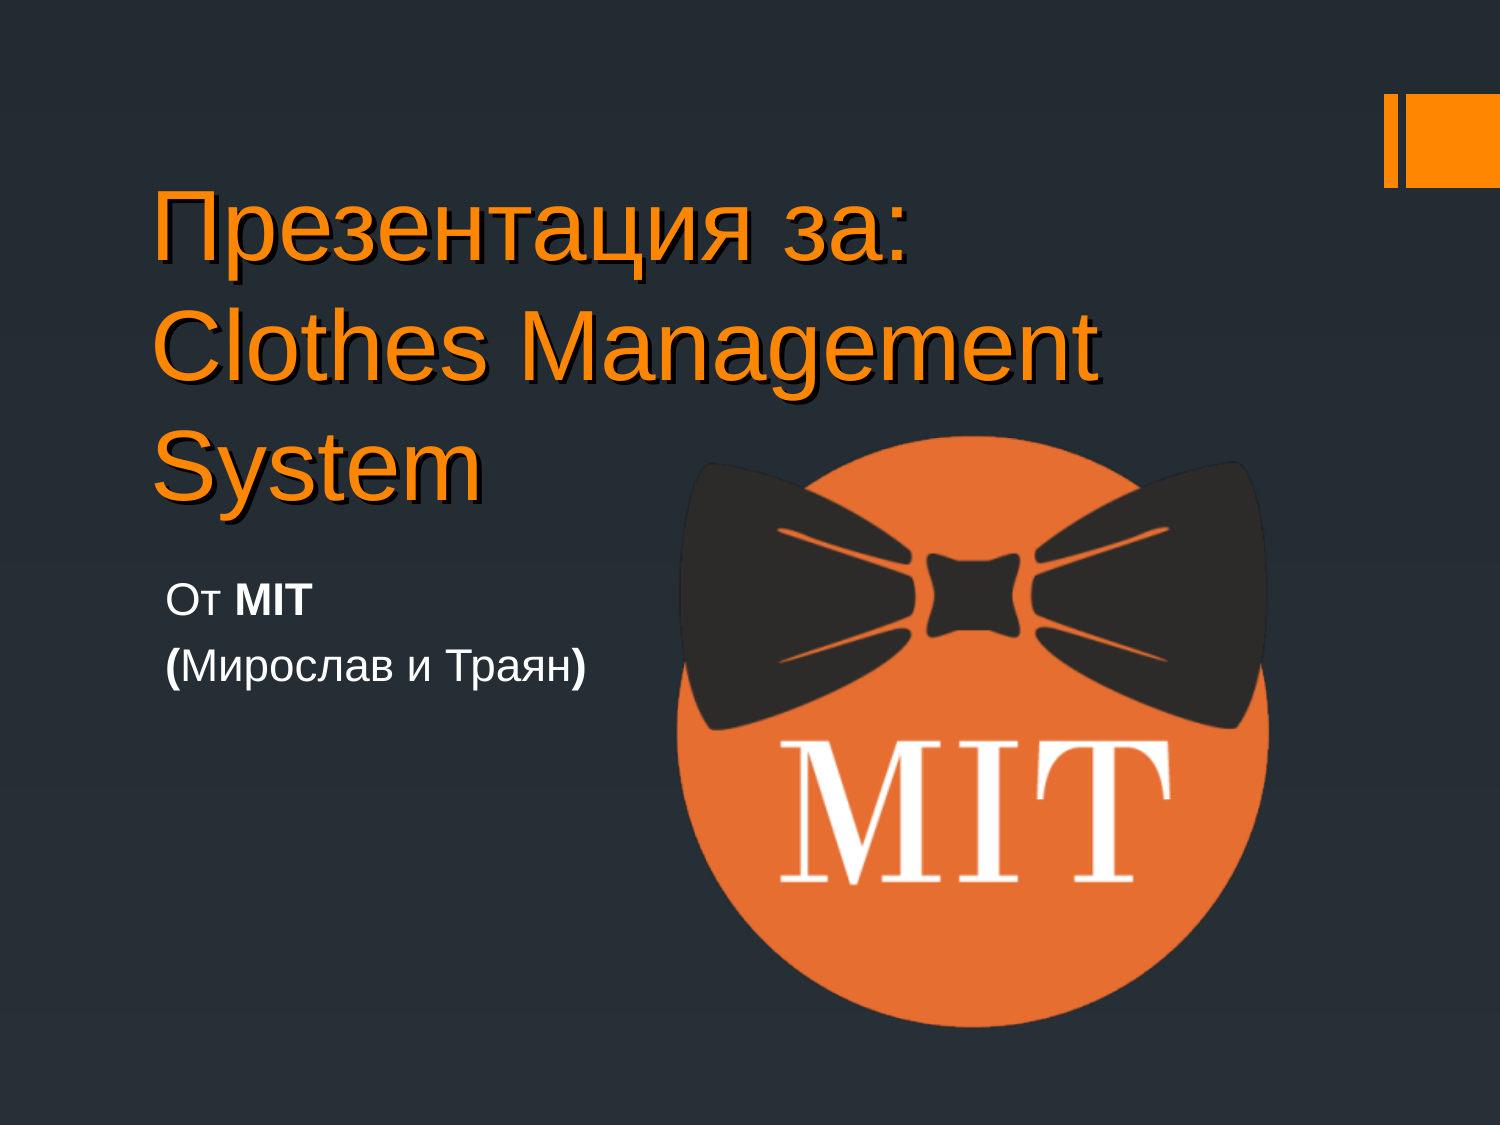

# Презентация за: Clothes Management System
От MIT
(Мирослав и Траян)